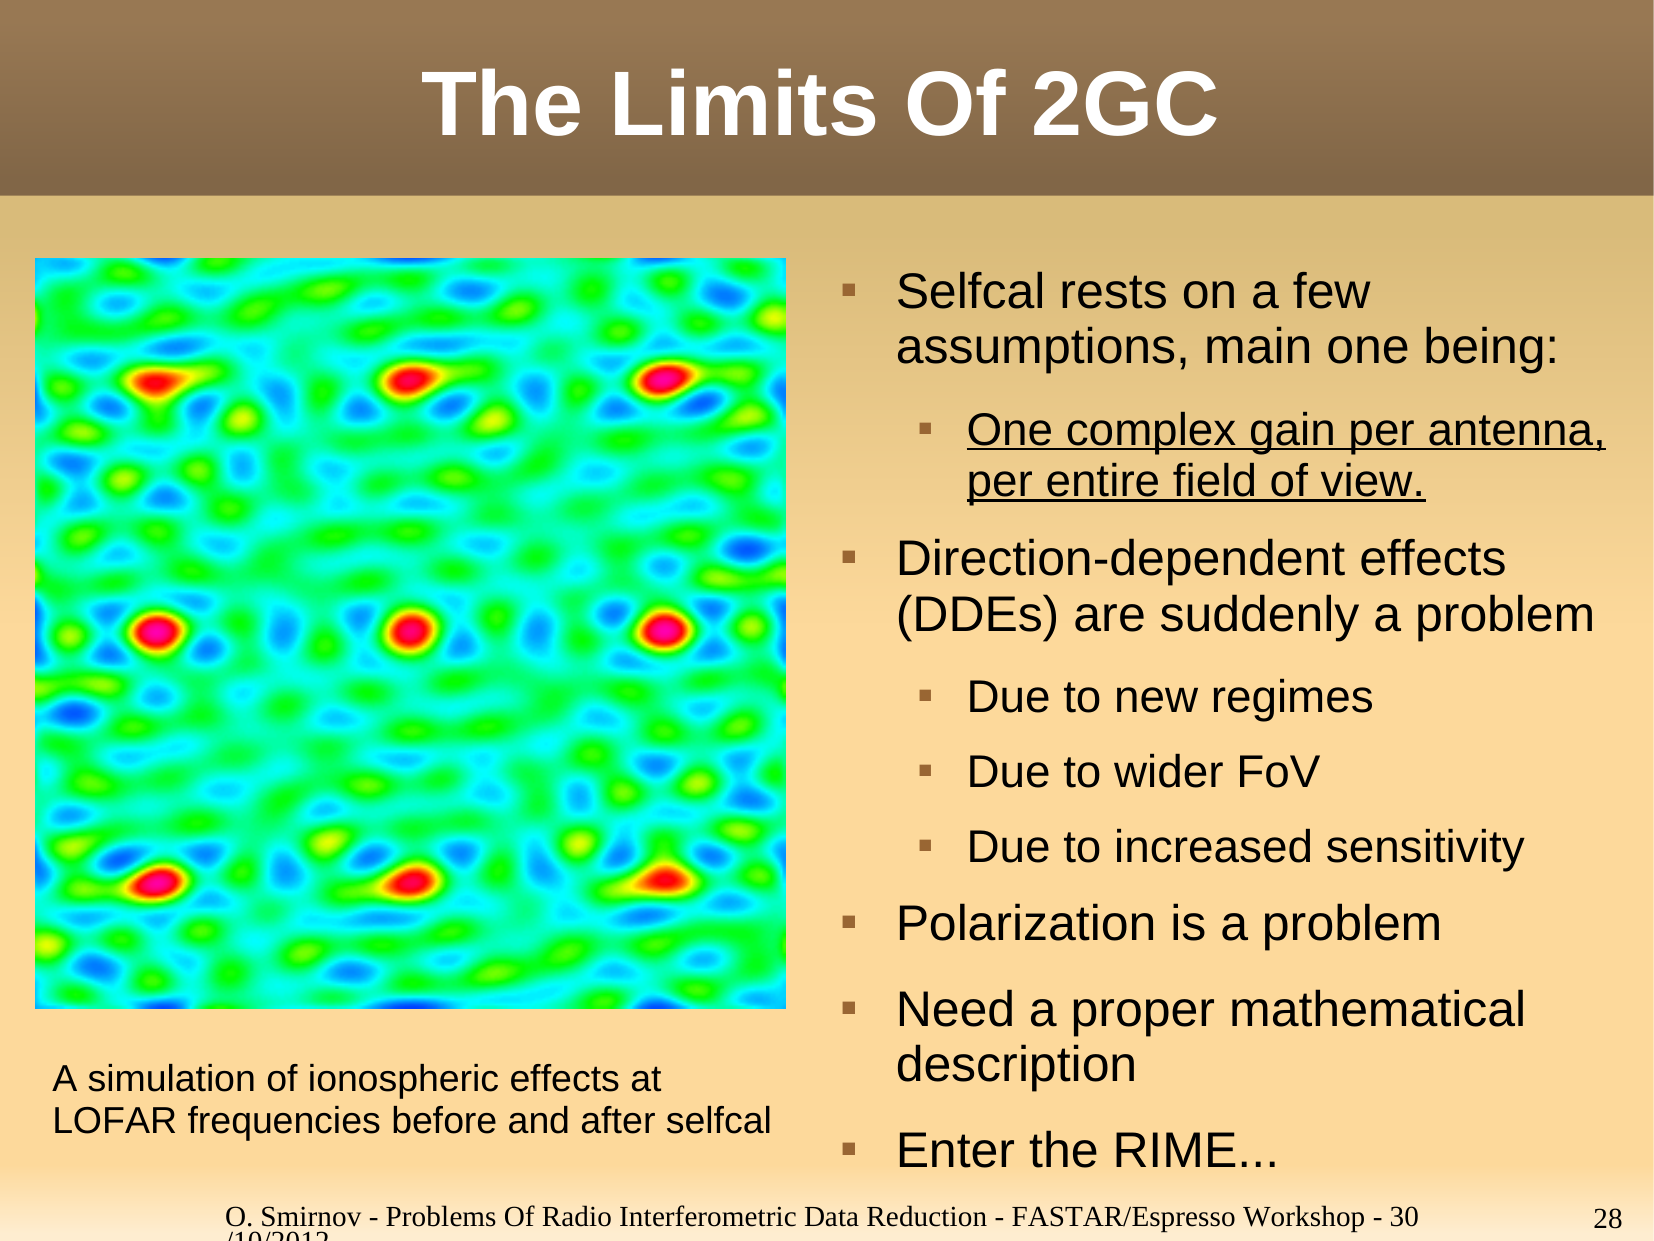

# The Limits Of 2GC
Selfcal rests on a few assumptions, main one being:
One complex gain per antenna, per entire field of view.
Direction-dependent effects (DDEs) are suddenly a problem
Due to new regimes
Due to wider FoV
Due to increased sensitivity
Polarization is a problem
Need a proper mathematical description
Enter the RIME...
A simulation of ionospheric effects at LOFAR frequencies before and after selfcal
O. Smirnov - Problems Of Radio Interferometric Data Reduction - FASTAR/Espresso Workshop - 30/10/2012
28